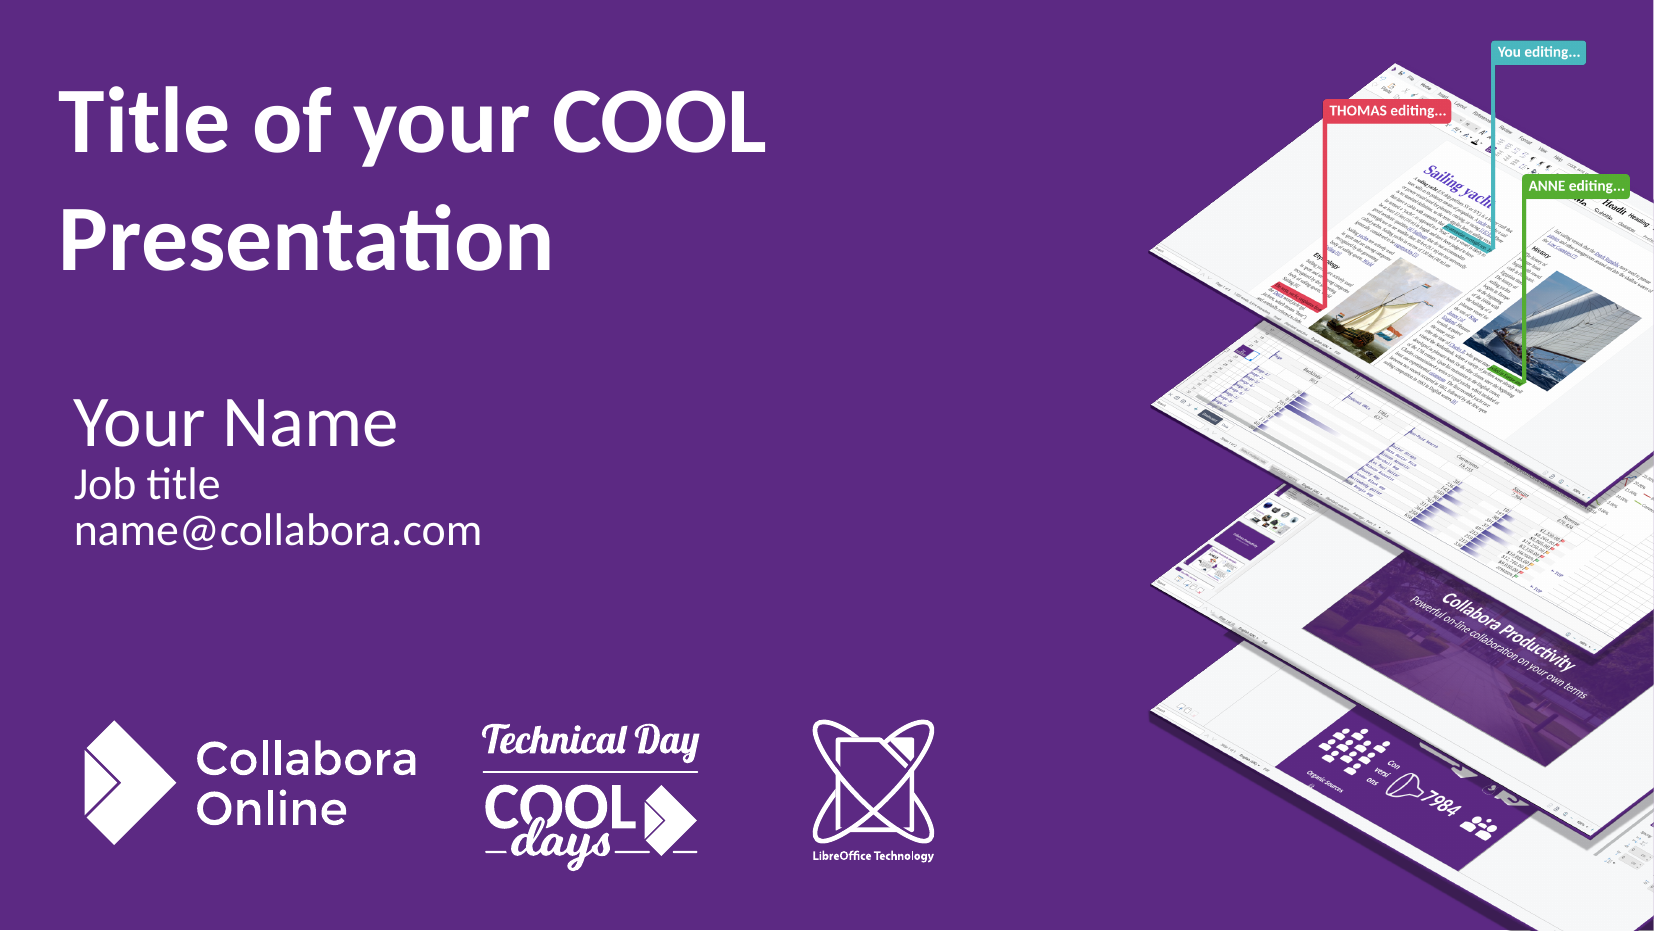

# Title of your COOL Presentation
Your Name
Job title
name@collabora.com